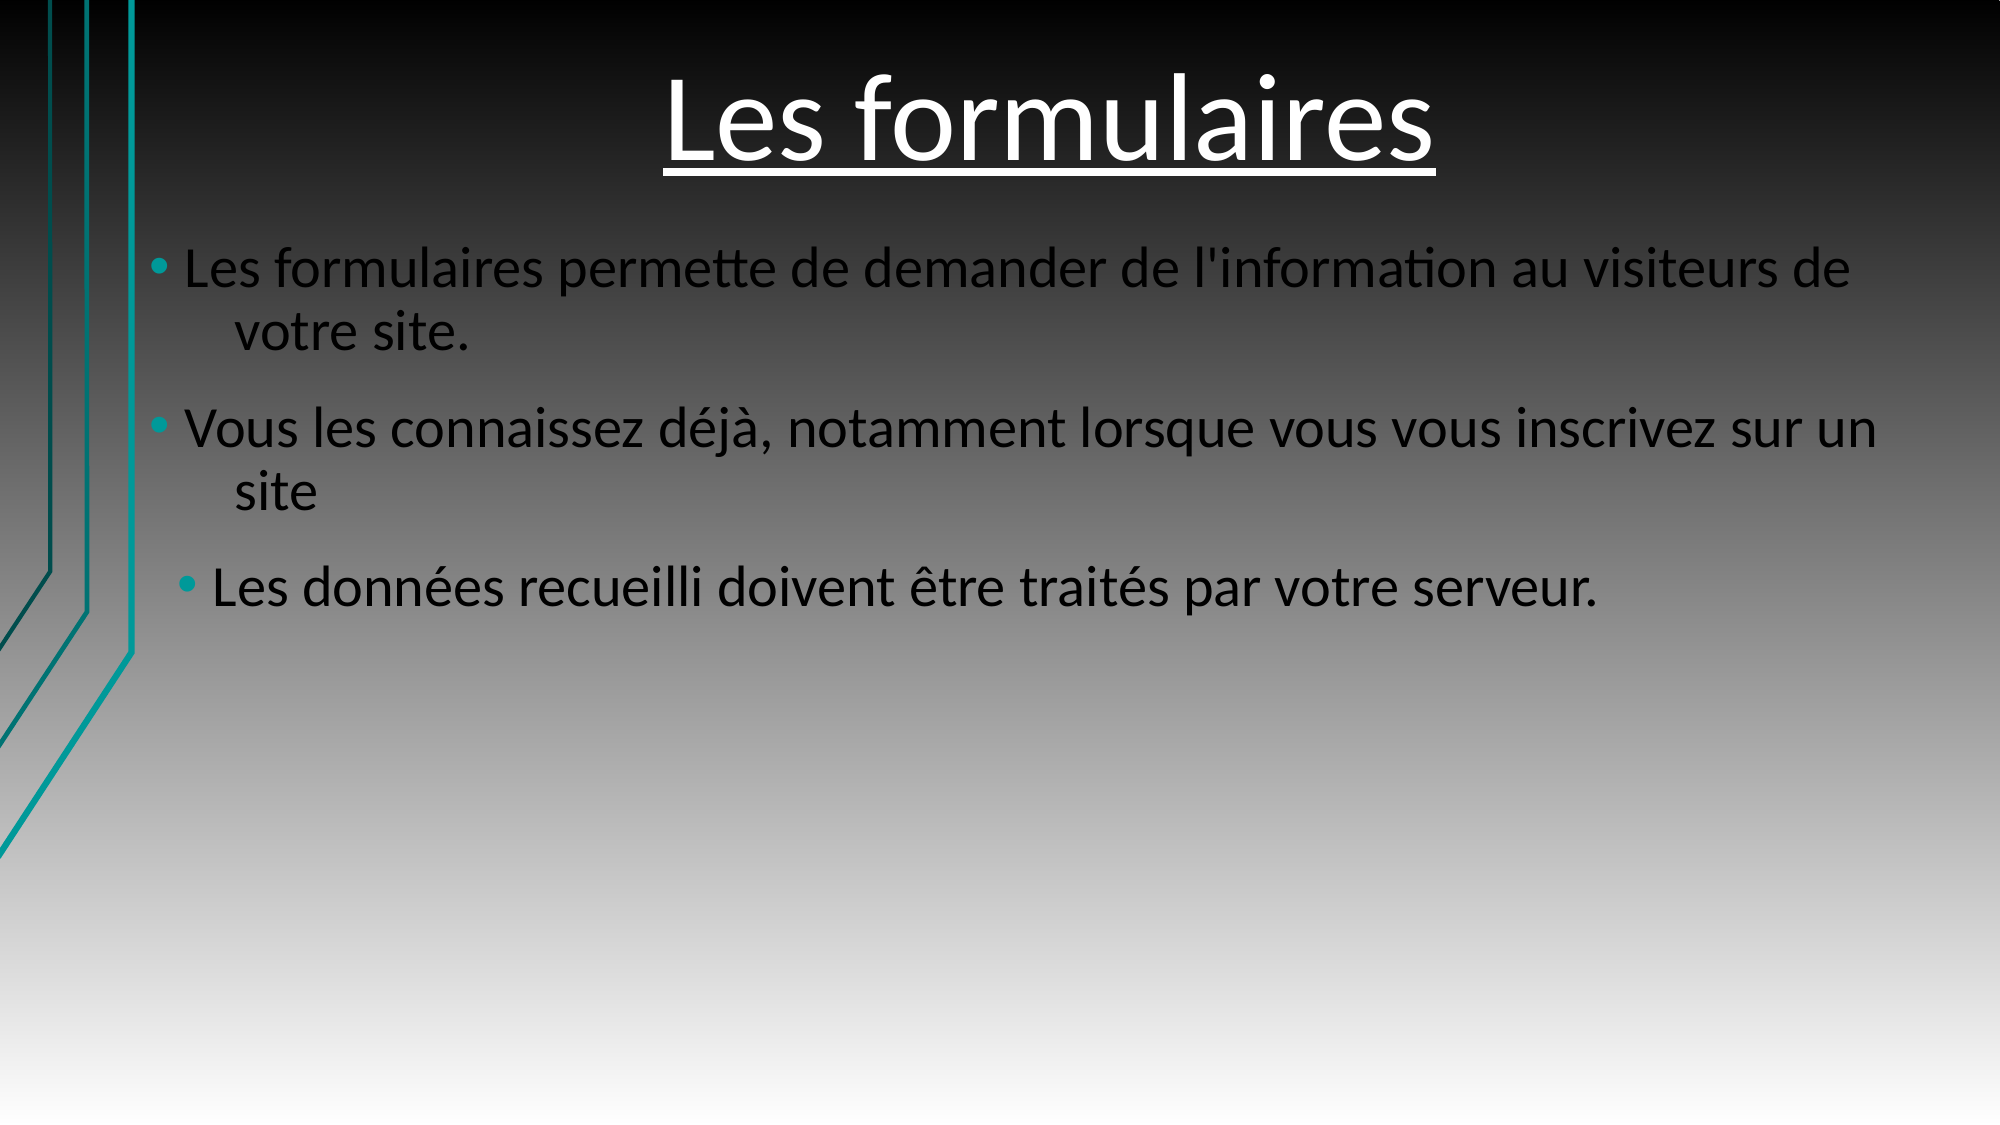

# Les formulaires
Les formulaires permette de demander de l'information au visiteurs de votre site.
Vous les connaissez déjà, notamment lorsque vous vous inscrivez sur un site
Les données recueilli doivent être traités par votre serveur.